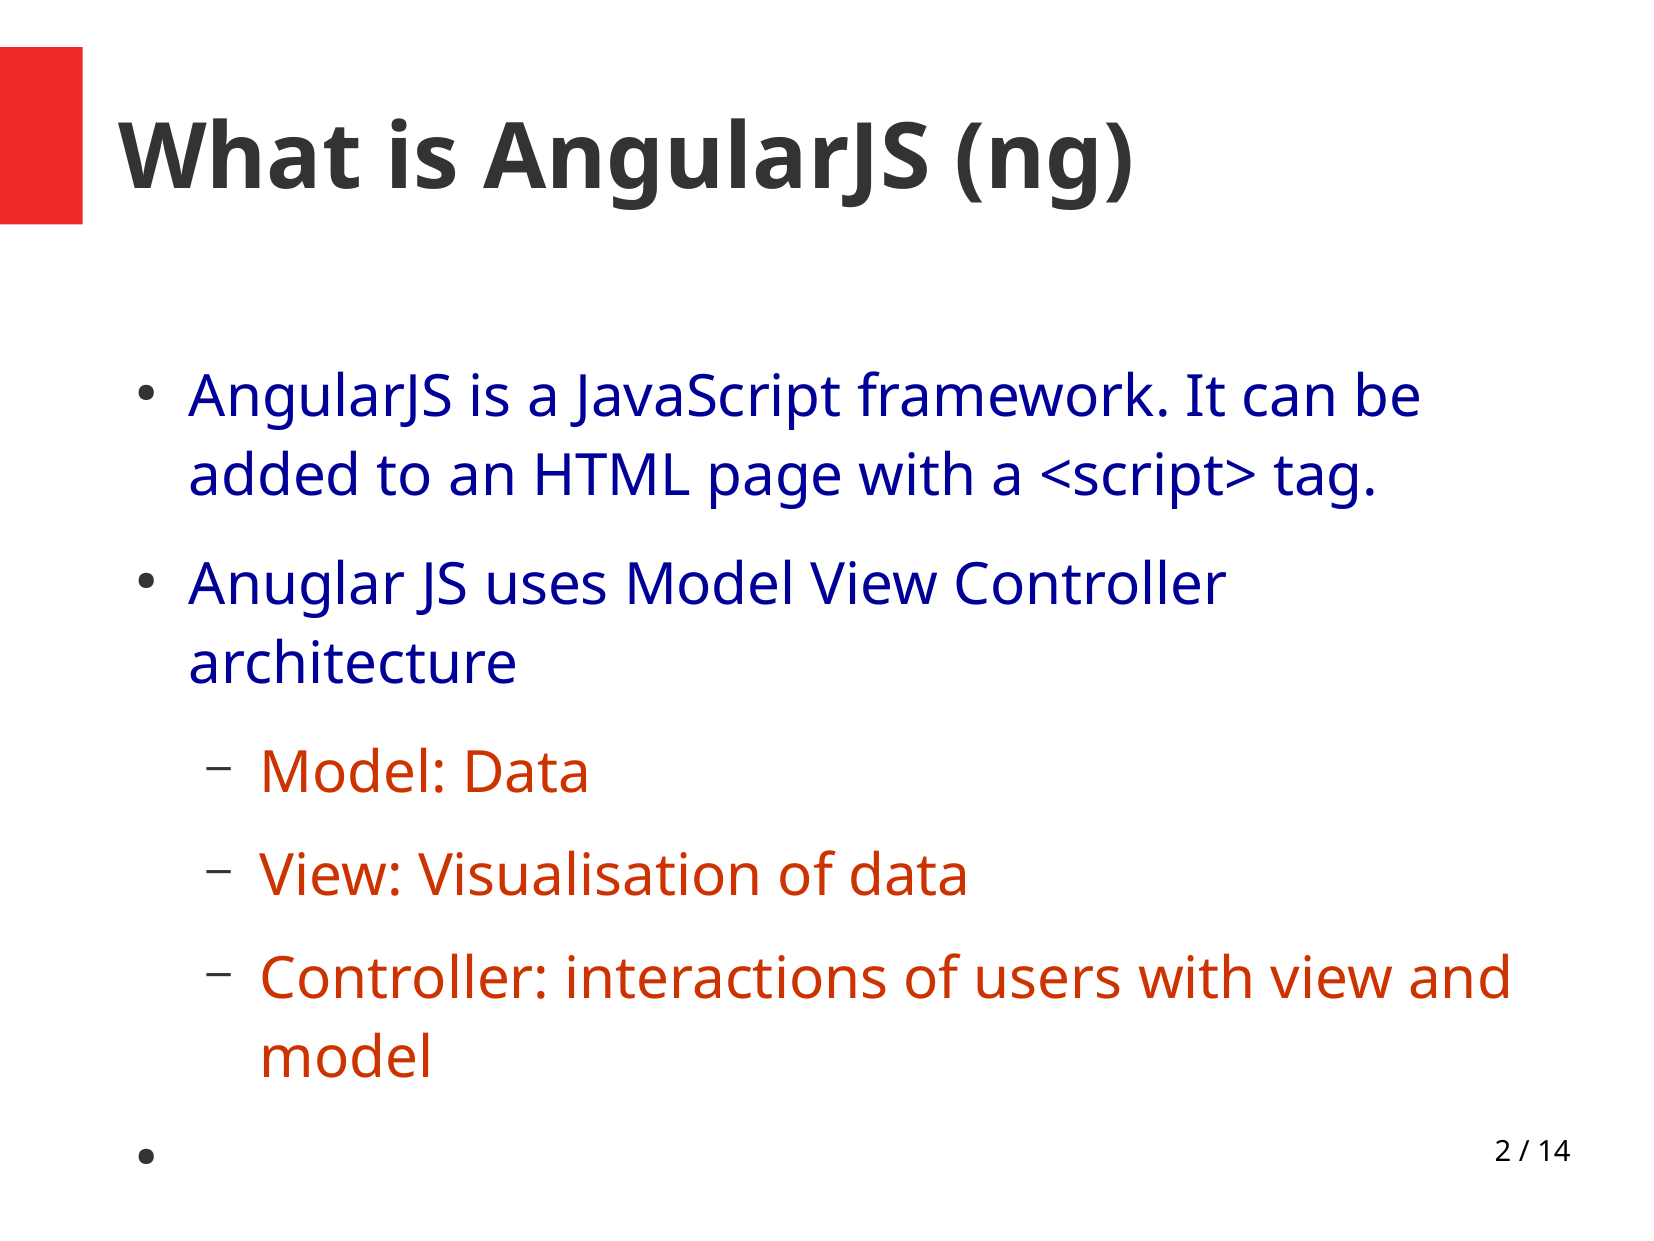

# What is AngularJS (ng)
AngularJS is a JavaScript framework. It can be added to an HTML page with a <script> tag.
Anuglar JS uses Model View Controller architecture
Model: Data
View: Visualisation of data
Controller: interactions of users with view and model
2